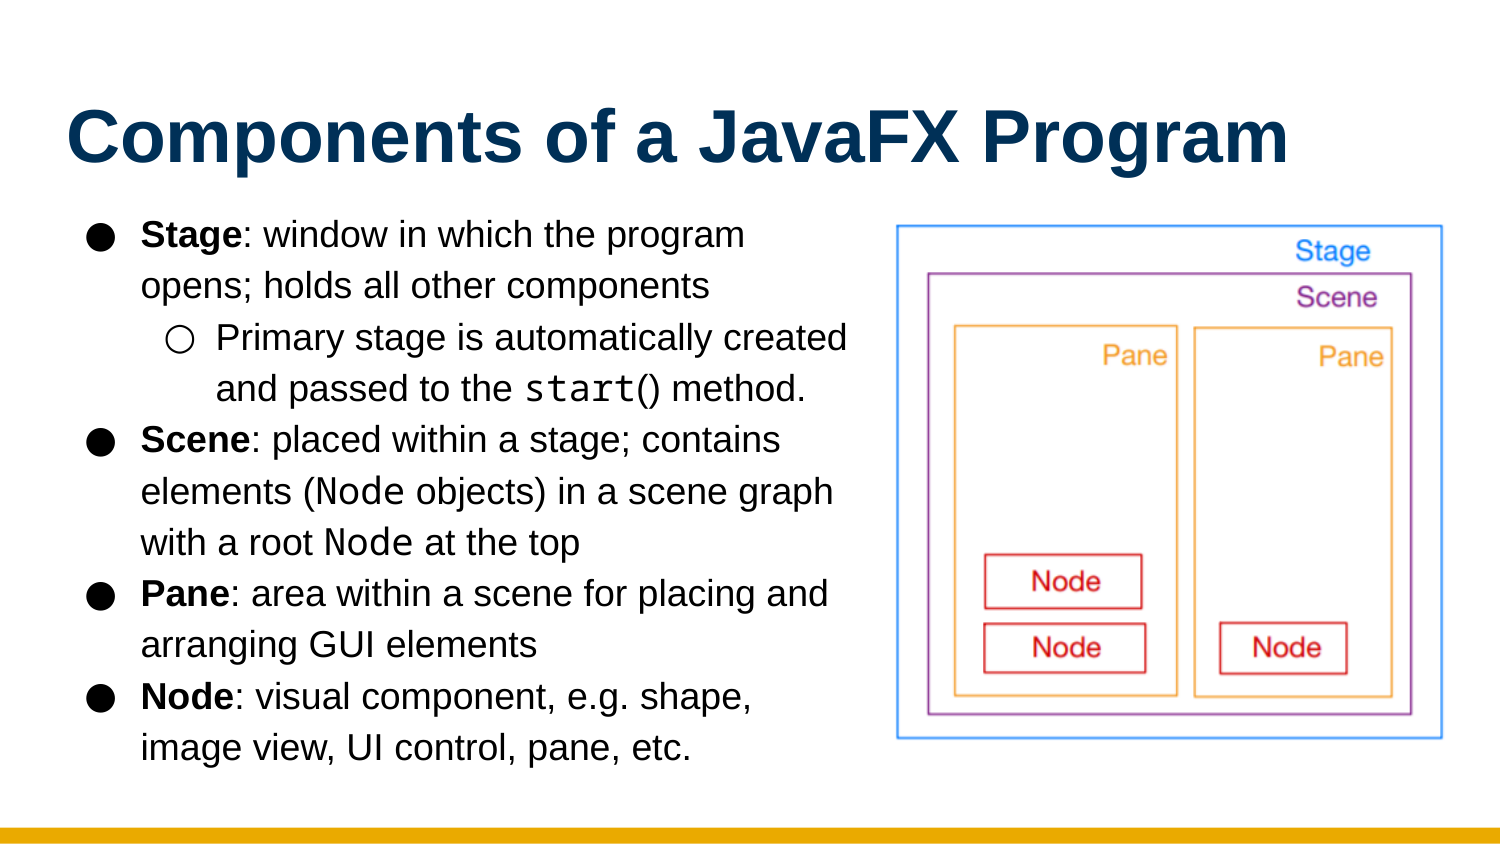

# Components of a JavaFX Program
Stage: window in which the program opens; holds all other components
Primary stage is automatically created and passed to the start() method.
Scene: placed within a stage; contains elements (Node objects) in a scene graph with a root Node at the top
Pane: area within a scene for placing and arranging GUI elements
Node: visual component, e.g. shape, image view, UI control, pane, etc.